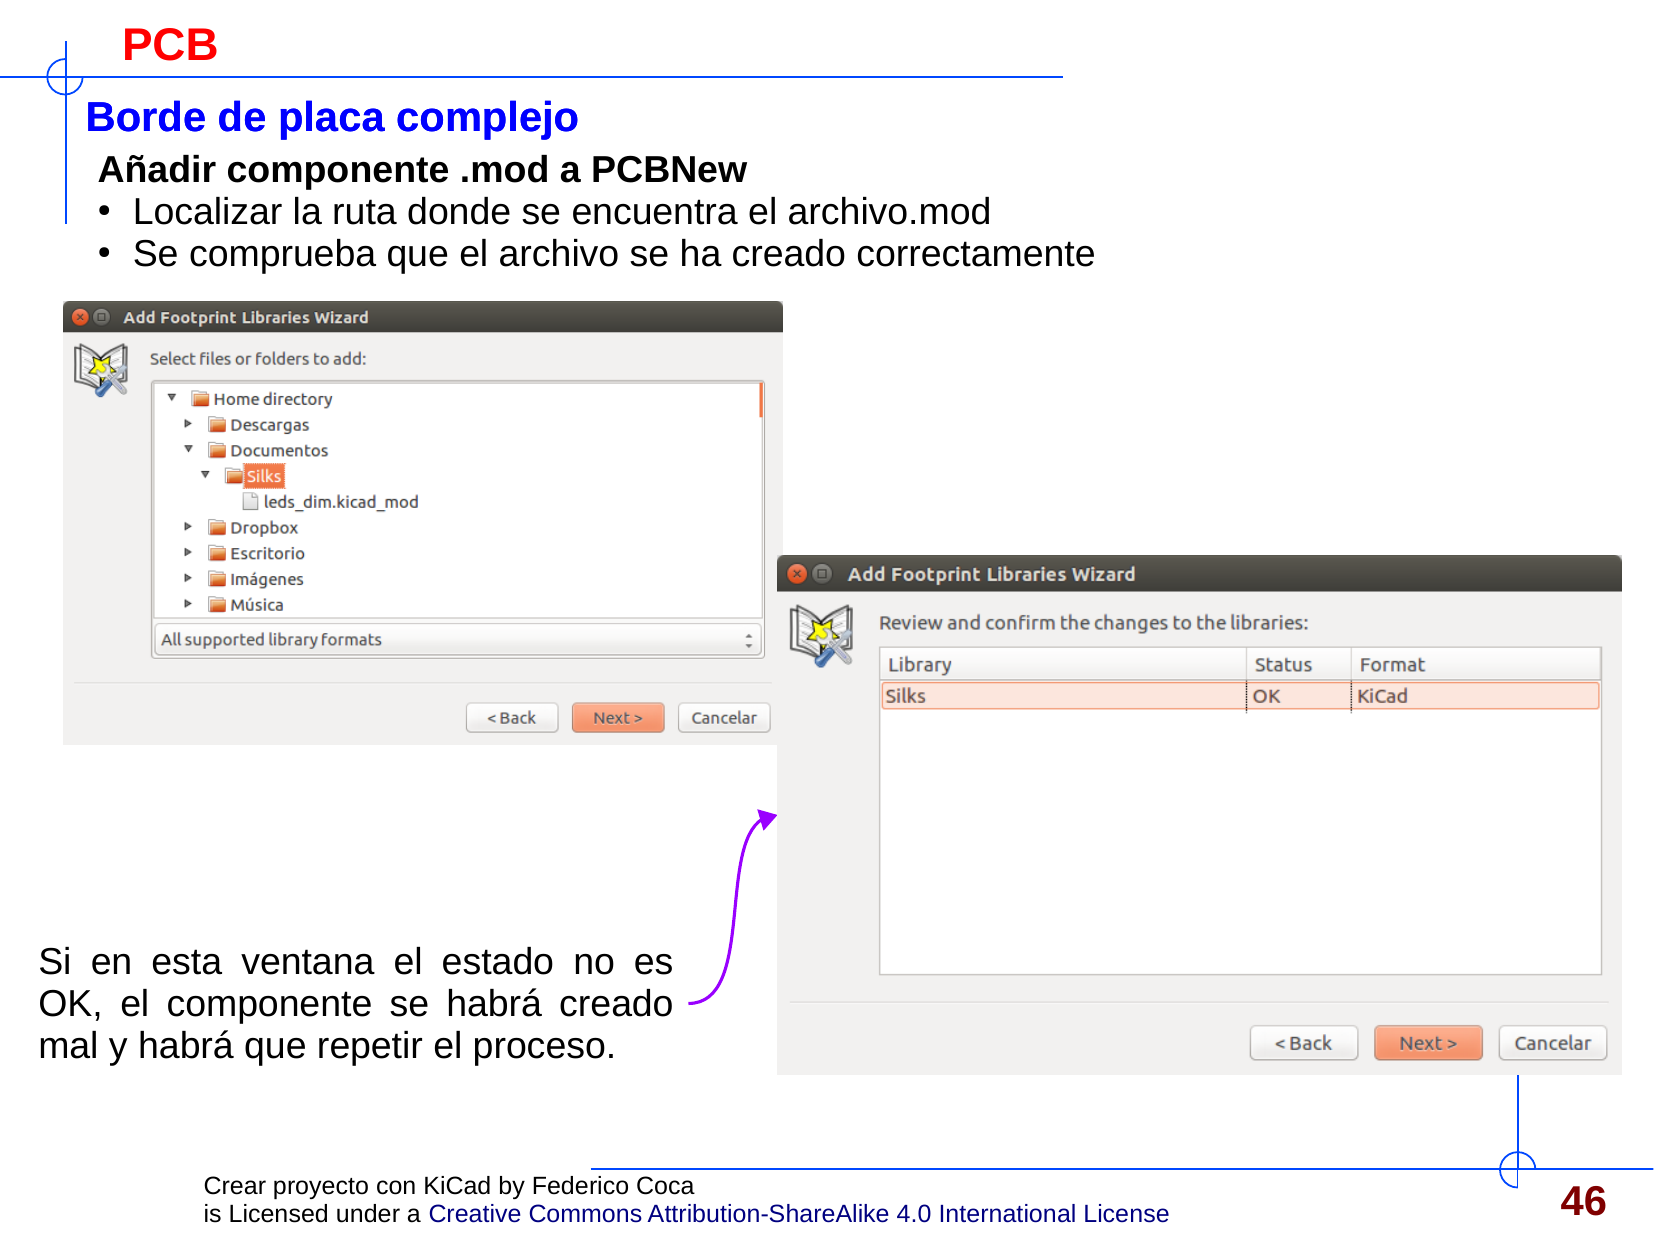

PCB
Borde de placa complejo
Borde de placa complejo
Añadir componente .mod a PCBNew
Localizar la ruta donde se encuentra el archivo.mod
Se comprueba que el archivo se ha creado correctamente
Si en esta ventana el estado no es OK, el componente se habrá creado mal y habrá que repetir el proceso.
Crear proyecto con KiCad by Federico Coca
is Licensed under a Creative Commons Attribution-ShareAlike 4.0 International License